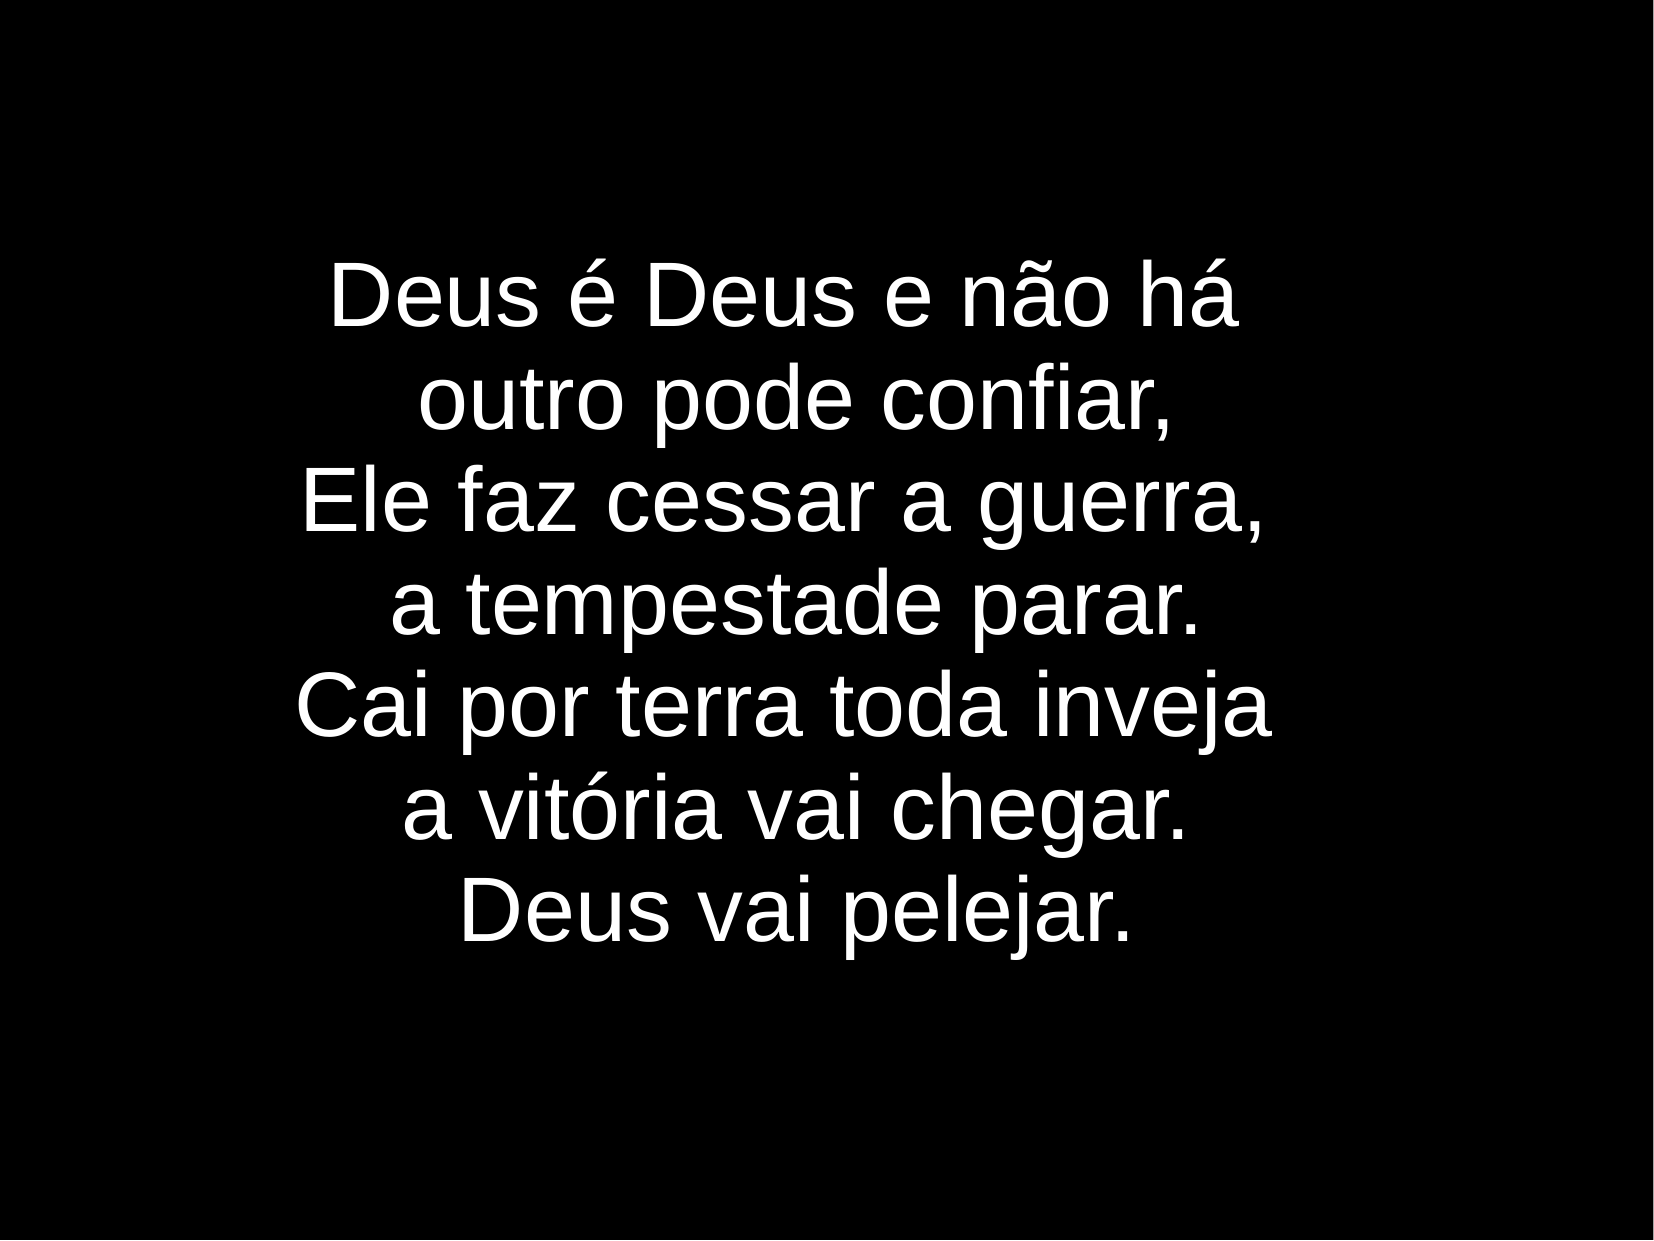

Deus é Deus e não há
outro pode confiar,
Ele faz cessar a guerra,
a tempestade parar.
Cai por terra toda inveja
a vitória vai chegar.
Deus vai pelejar.